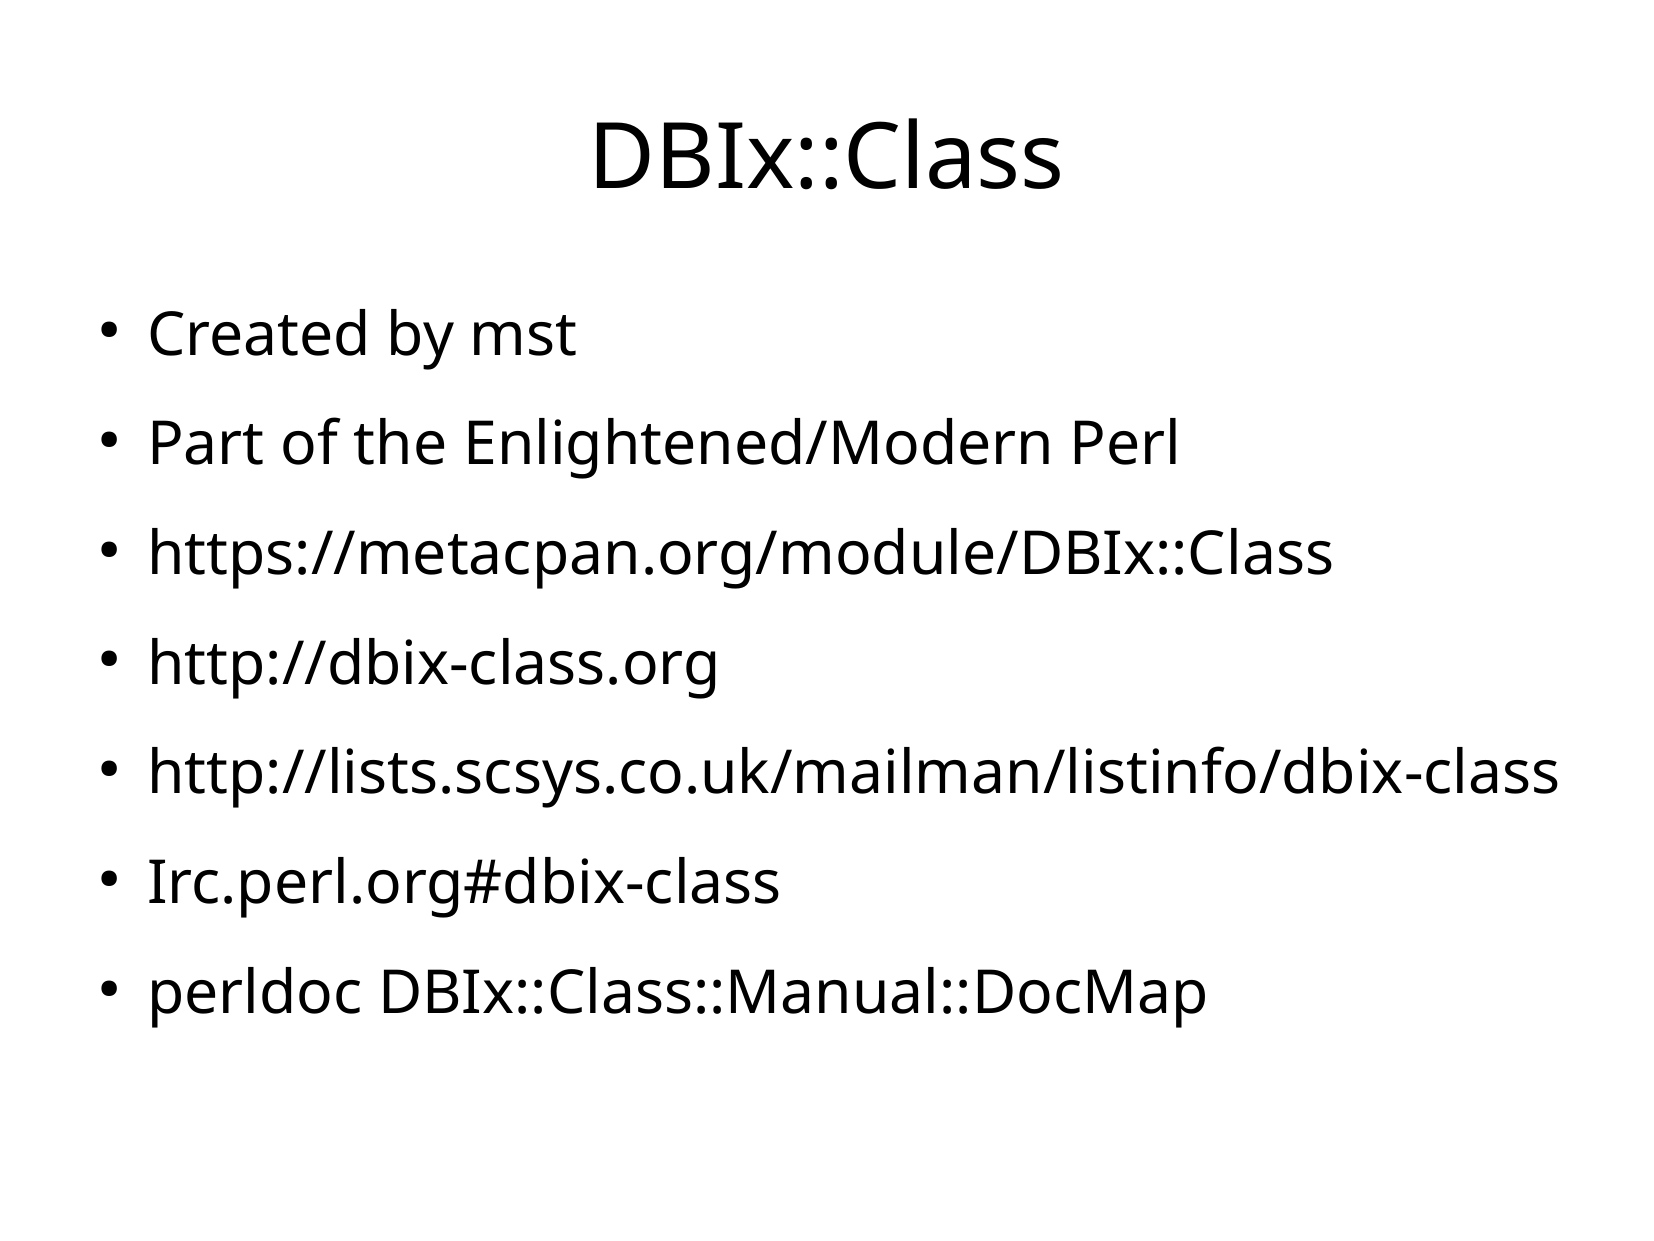

# DBIx::Class
Created by mst
Part of the Enlightened/Modern Perl
https://metacpan.org/module/DBIx::Class
http://dbix-class.org
http://lists.scsys.co.uk/mailman/listinfo/dbix-class
Irc.perl.org#dbix-class
perldoc DBIx::Class::Manual::DocMap